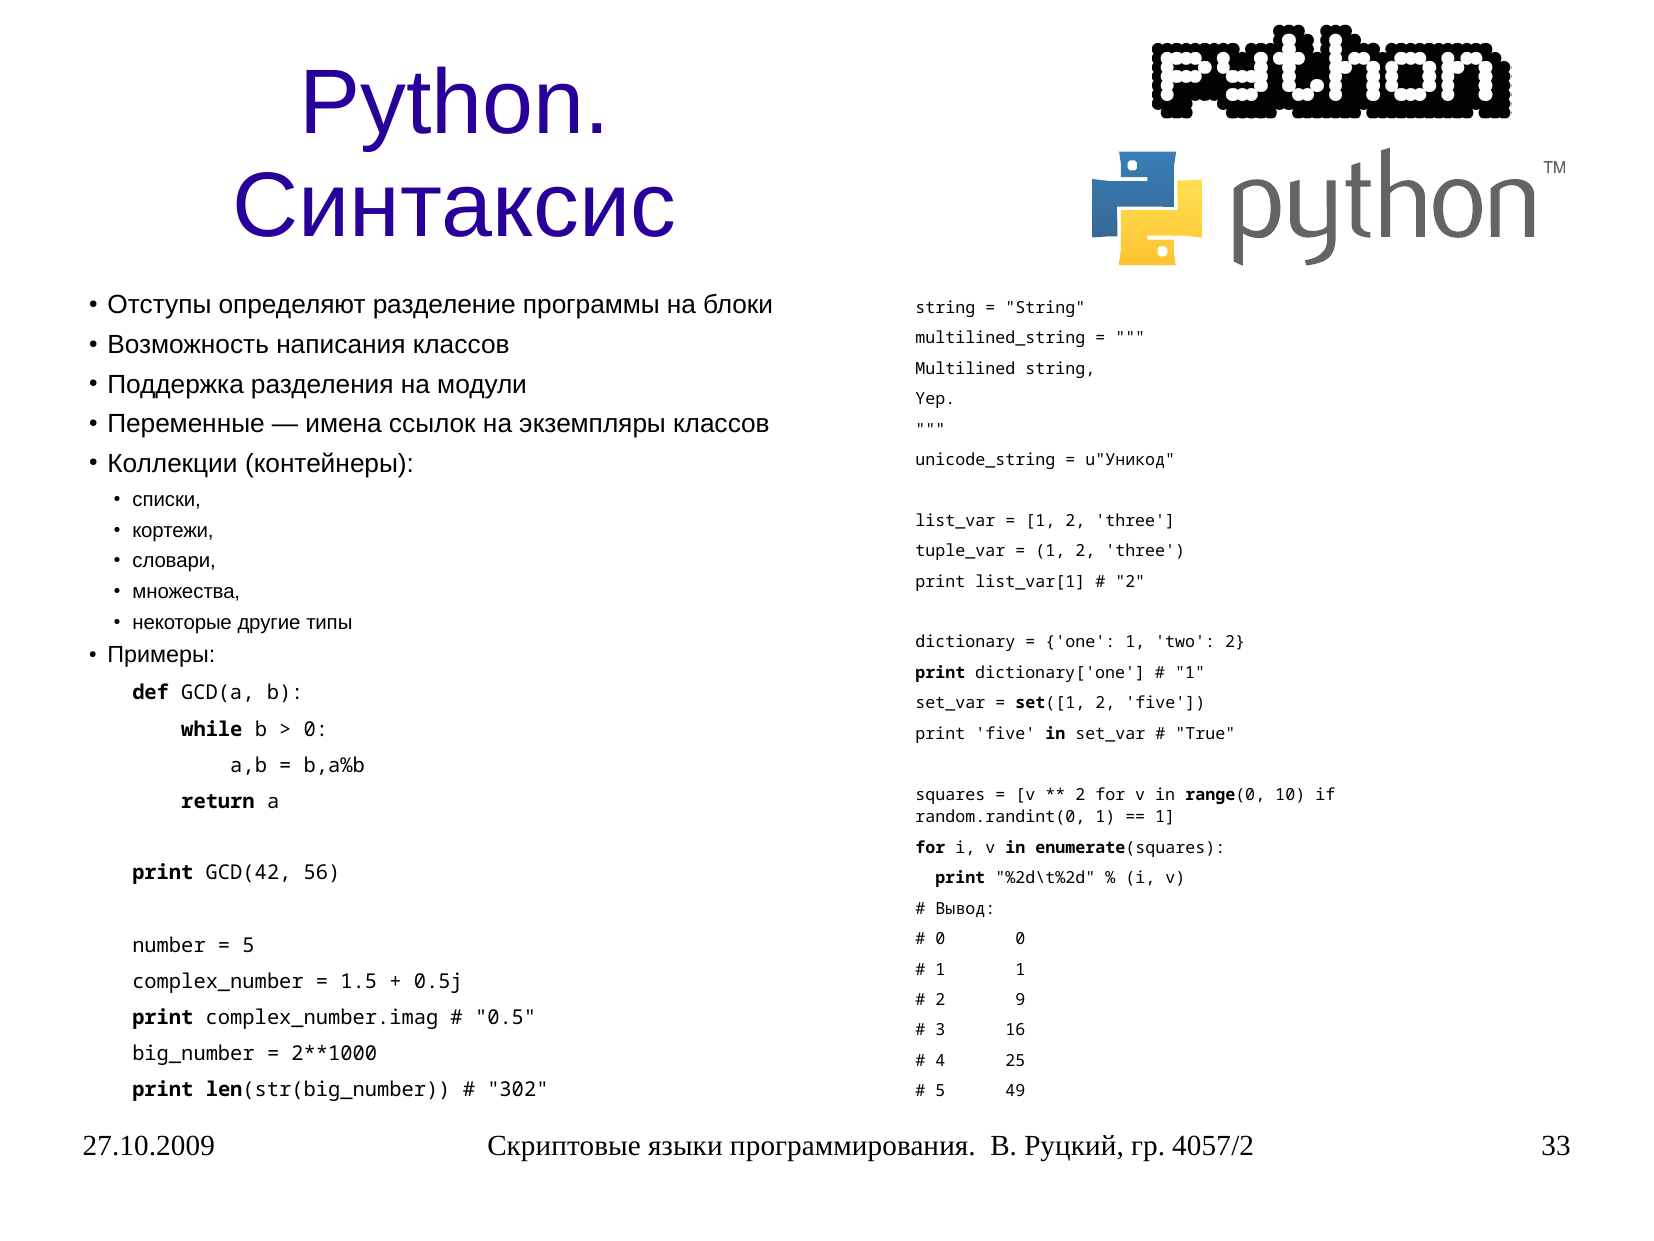

# Python. Синтаксис
Отступы определяют разделение программы на блоки
Возможность написания классов
Поддержка разделения на модули
Переменные — имена ссылок на экземпляры классов
Коллекции (контейнеры):
списки,
кортежи,
словари,
множества,
некоторые другие типы
Примеры:
def GCD(a, b):
 while b > 0:
 a,b = b,a%b
 return a
print GCD(42, 56)
number = 5
complex_number = 1.5 + 0.5j
print complex_number.imag # "0.5"
big_number = 2**1000
print len(str(big_number)) # "302"
string = "String"
multilined_string = """
Multilined string,
Yep.
"""
unicode_string = u"Уникод"
list_var = [1, 2, 'three']
tuple_var = (1, 2, 'three')
print list_var[1] # "2"
dictionary = {'one': 1, 'two': 2}
print dictionary['one'] # "1"
set_var = set([1, 2, 'five'])
print 'five' in set_var # "True"
squares = [v ** 2 for v in range(0, 10) if random.randint(0, 1) == 1]
for i, v in enumerate(squares):
 print "%2d\t%2d" % (i, v)
# Вывод:
# 0 0
# 1 1
# 2 9
# 3 16
# 4 25
# 5 49
27.10.2009
Скриптовые языки программирования. В. Руцкий, гр. 4057/2
33